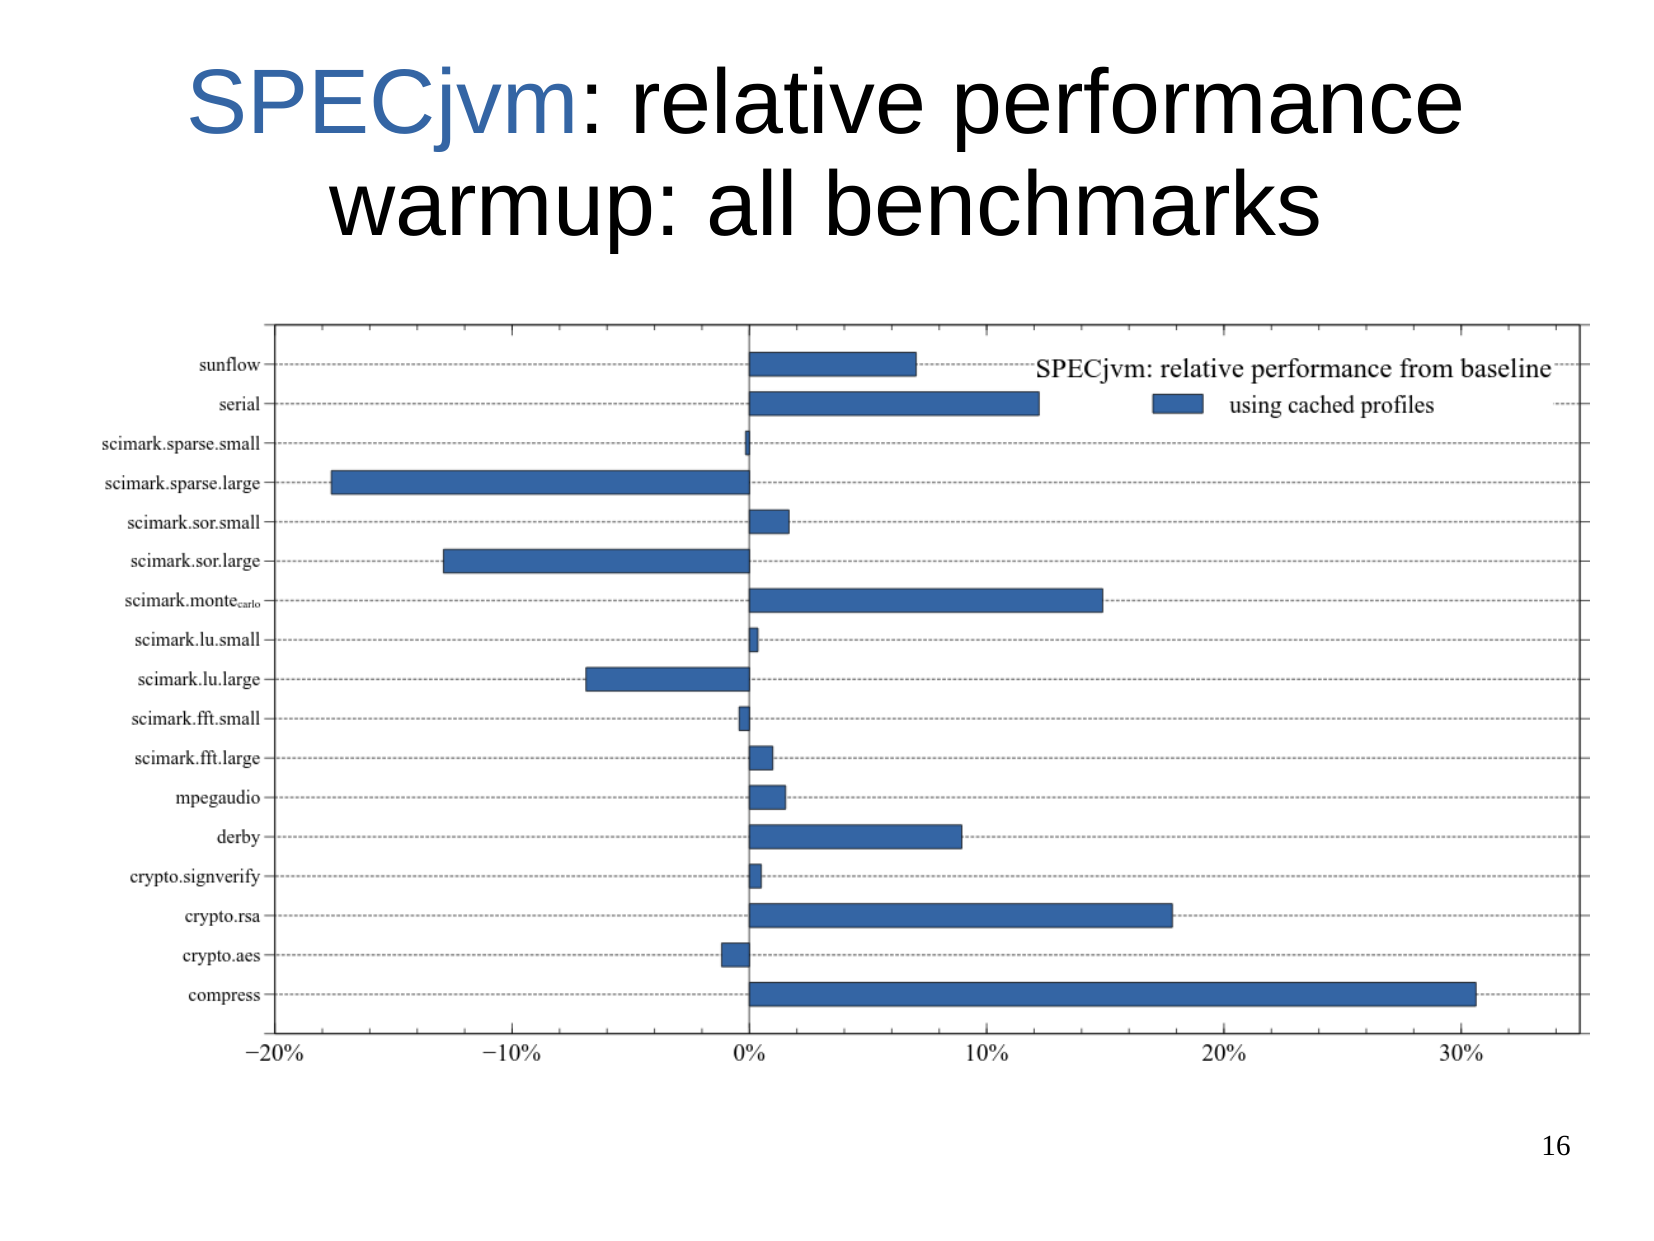

# SPECjvm: relative performance warmup: all benchmarks
16